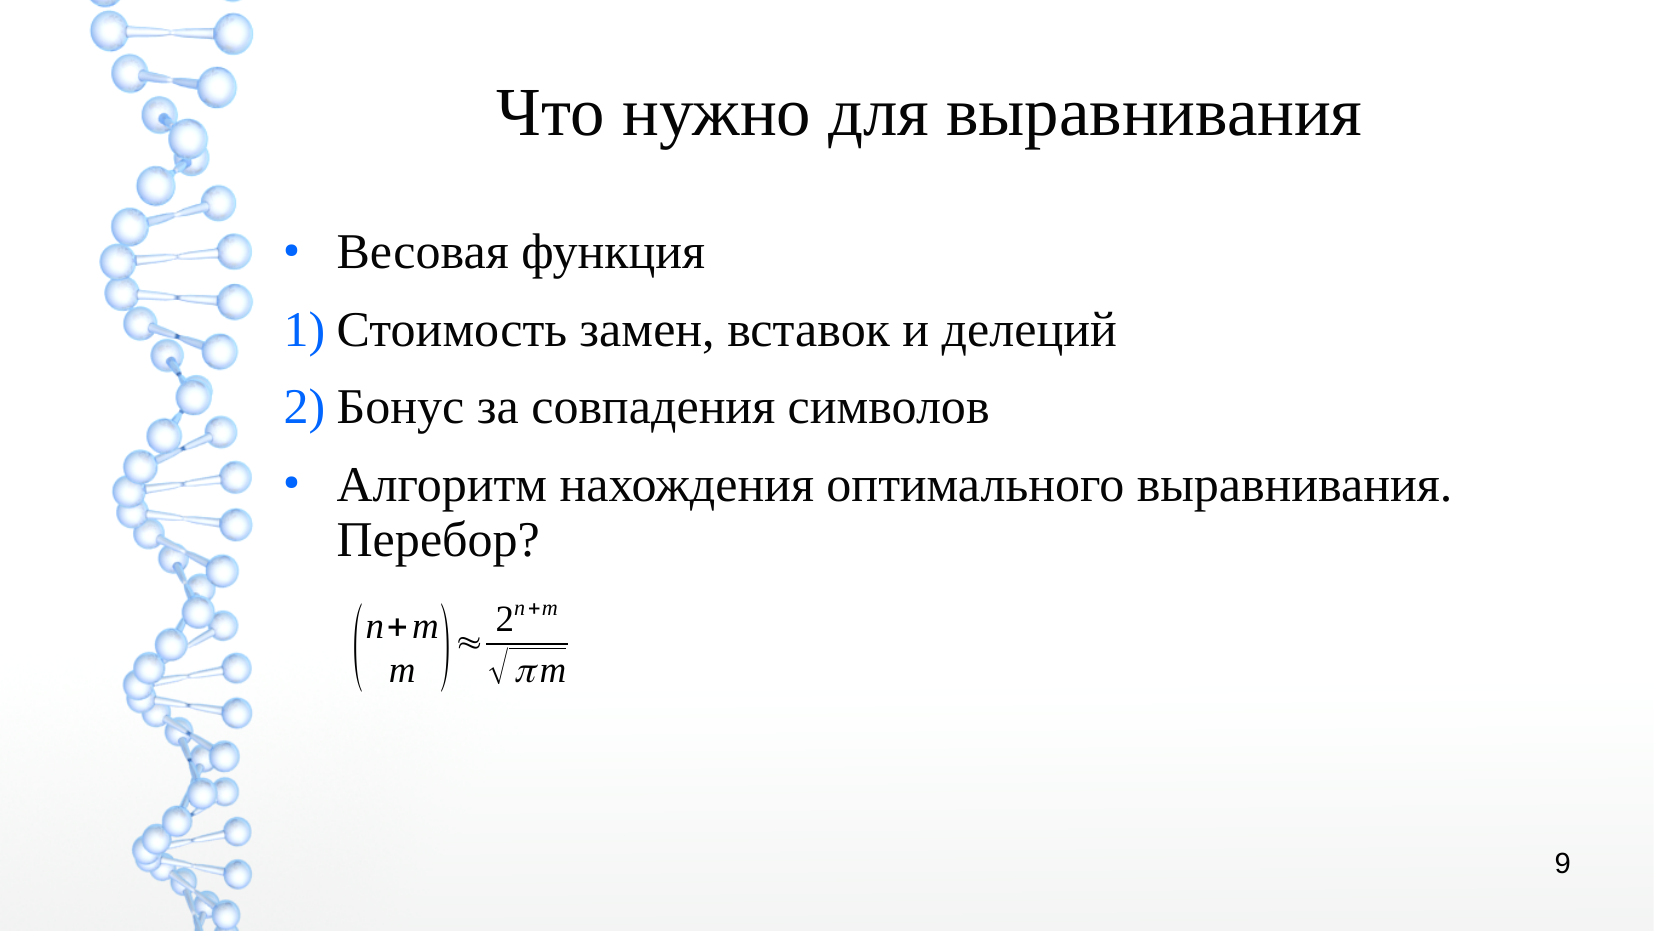

# Что нужно для выравнивания
Весовая функция
Стоимость замен, вставок и делеций
Бонус за совпадения символов
Алгоритм нахождения оптимального выравнивания. Перебор?
9